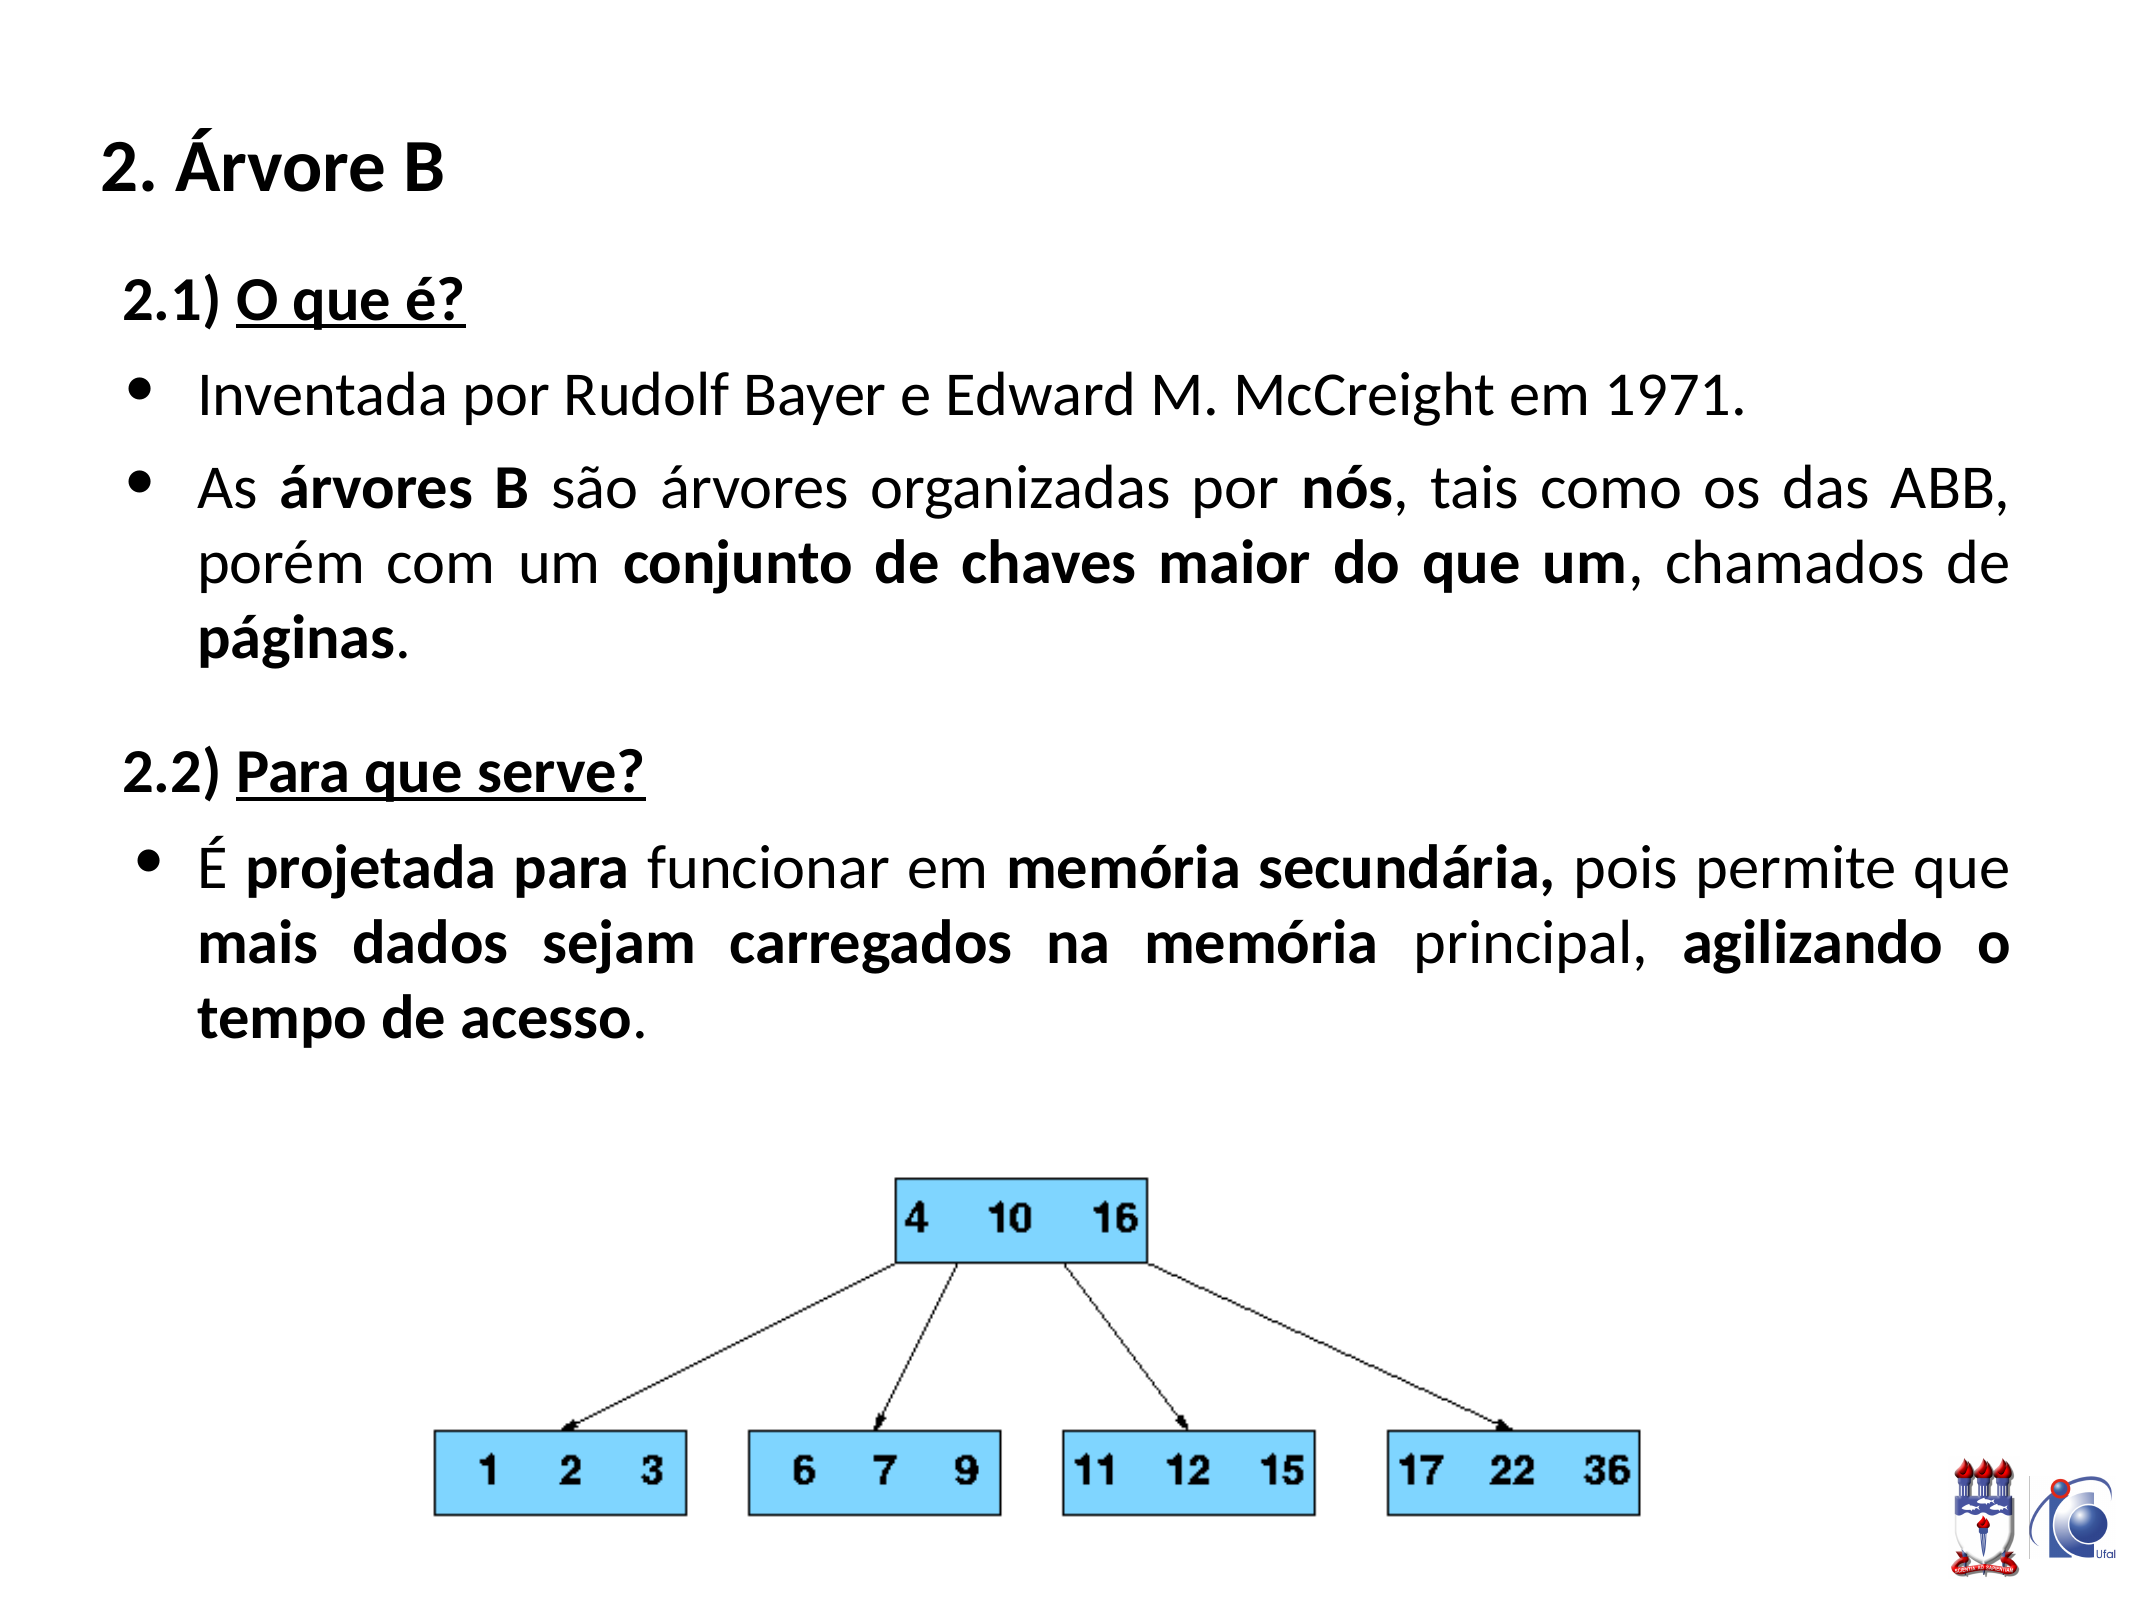

# 2. Árvore B
2.1) O que é?
Inventada por Rudolf Bayer e Edward M. McCreight em 1971.
As árvores B são árvores organizadas por nós, tais como os das ABB, porém com um conjunto de chaves maior do que um, chamados de páginas.
2.2) Para que serve?
É projetada para funcionar em memória secundária, pois permite que mais dados sejam carregados na memória principal, agilizando o tempo de acesso.